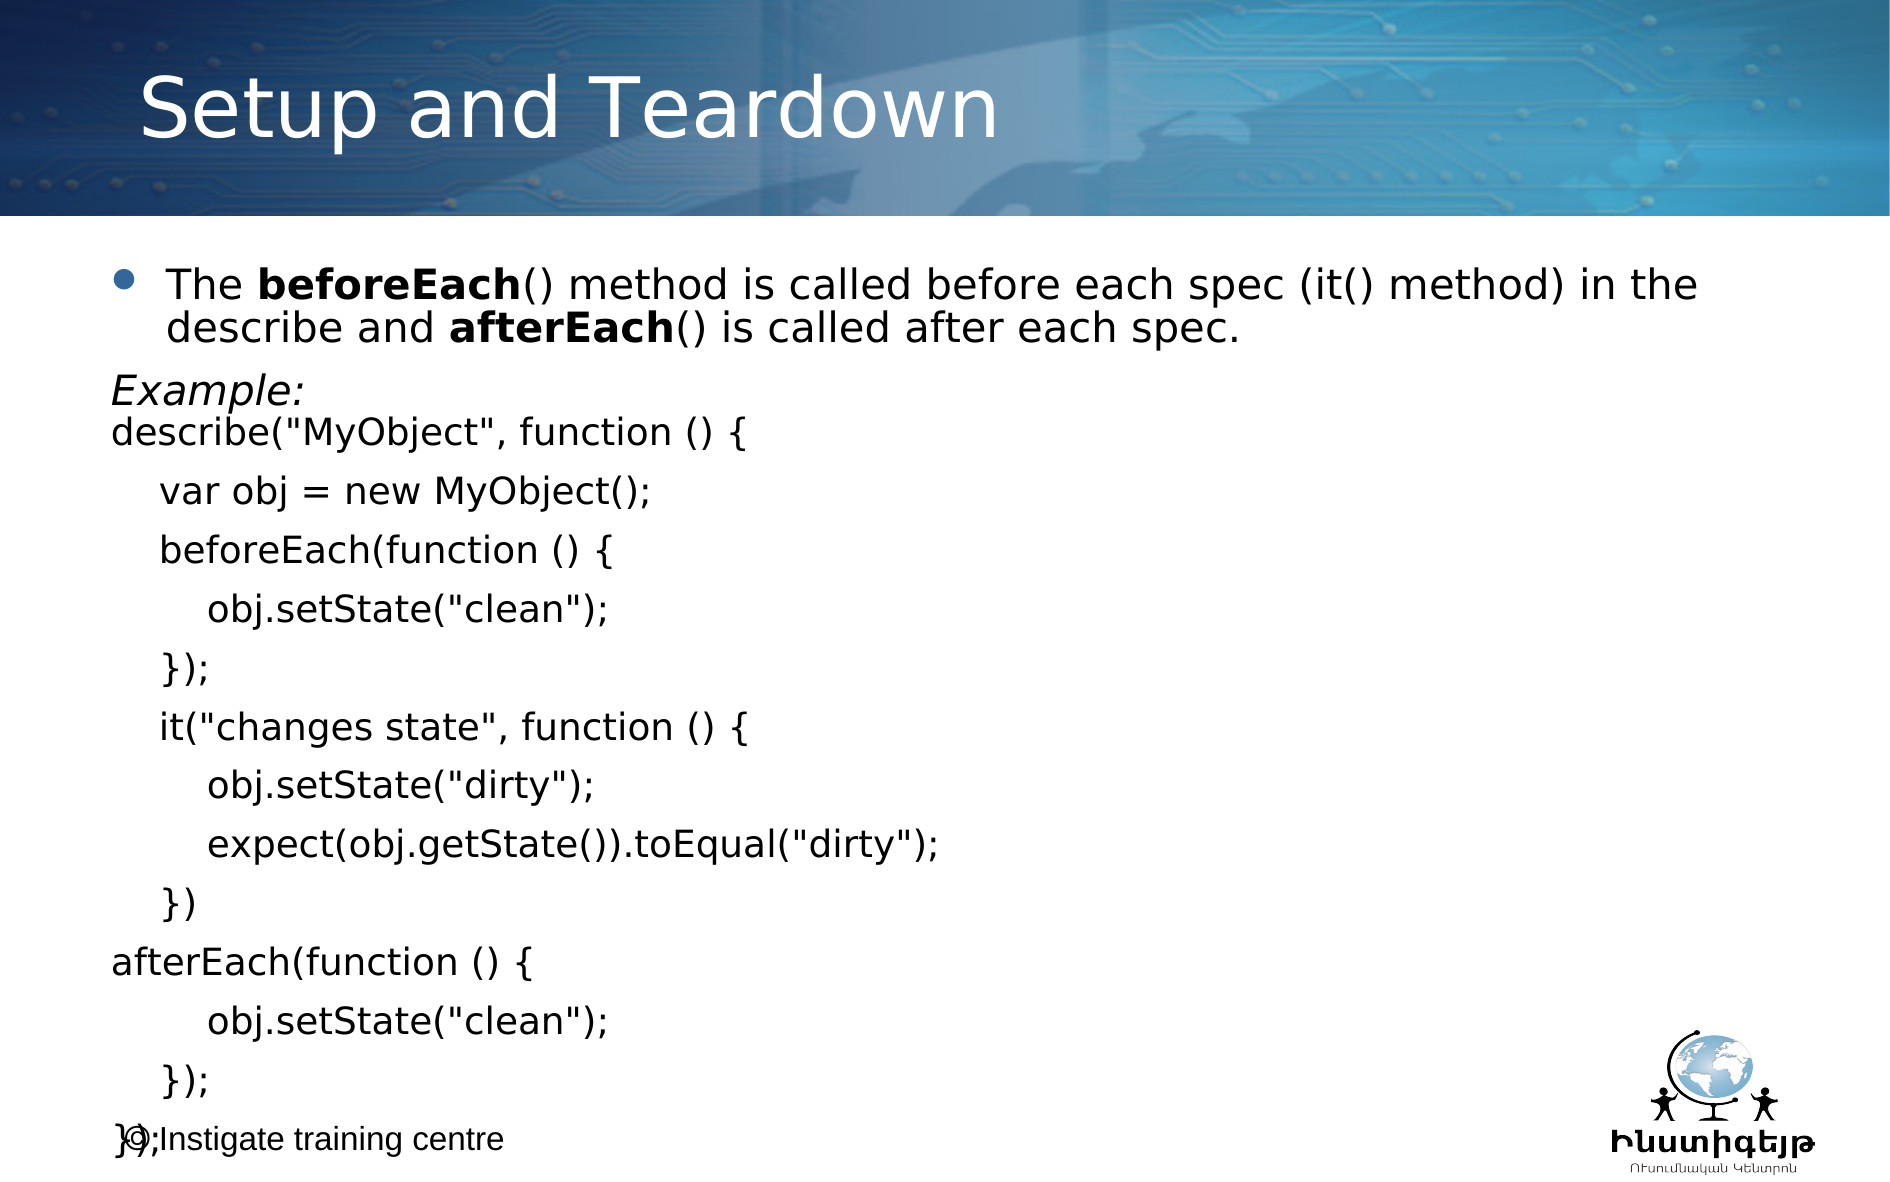

Setup and Teardown
# The beforeEach() method is called before each spec (it() method) in the describe and afterEach() is called after each spec.
Example:
describe("MyObject", function () {
 var obj = new MyObject();
 beforeEach(function () {
 obj.setState("clean");
 });
 it("changes state", function () {
 obj.setState("dirty");
 expect(obj.getState()).toEqual("dirty");
 })
afterEach(function () {
 obj.setState("clean");
 });
});